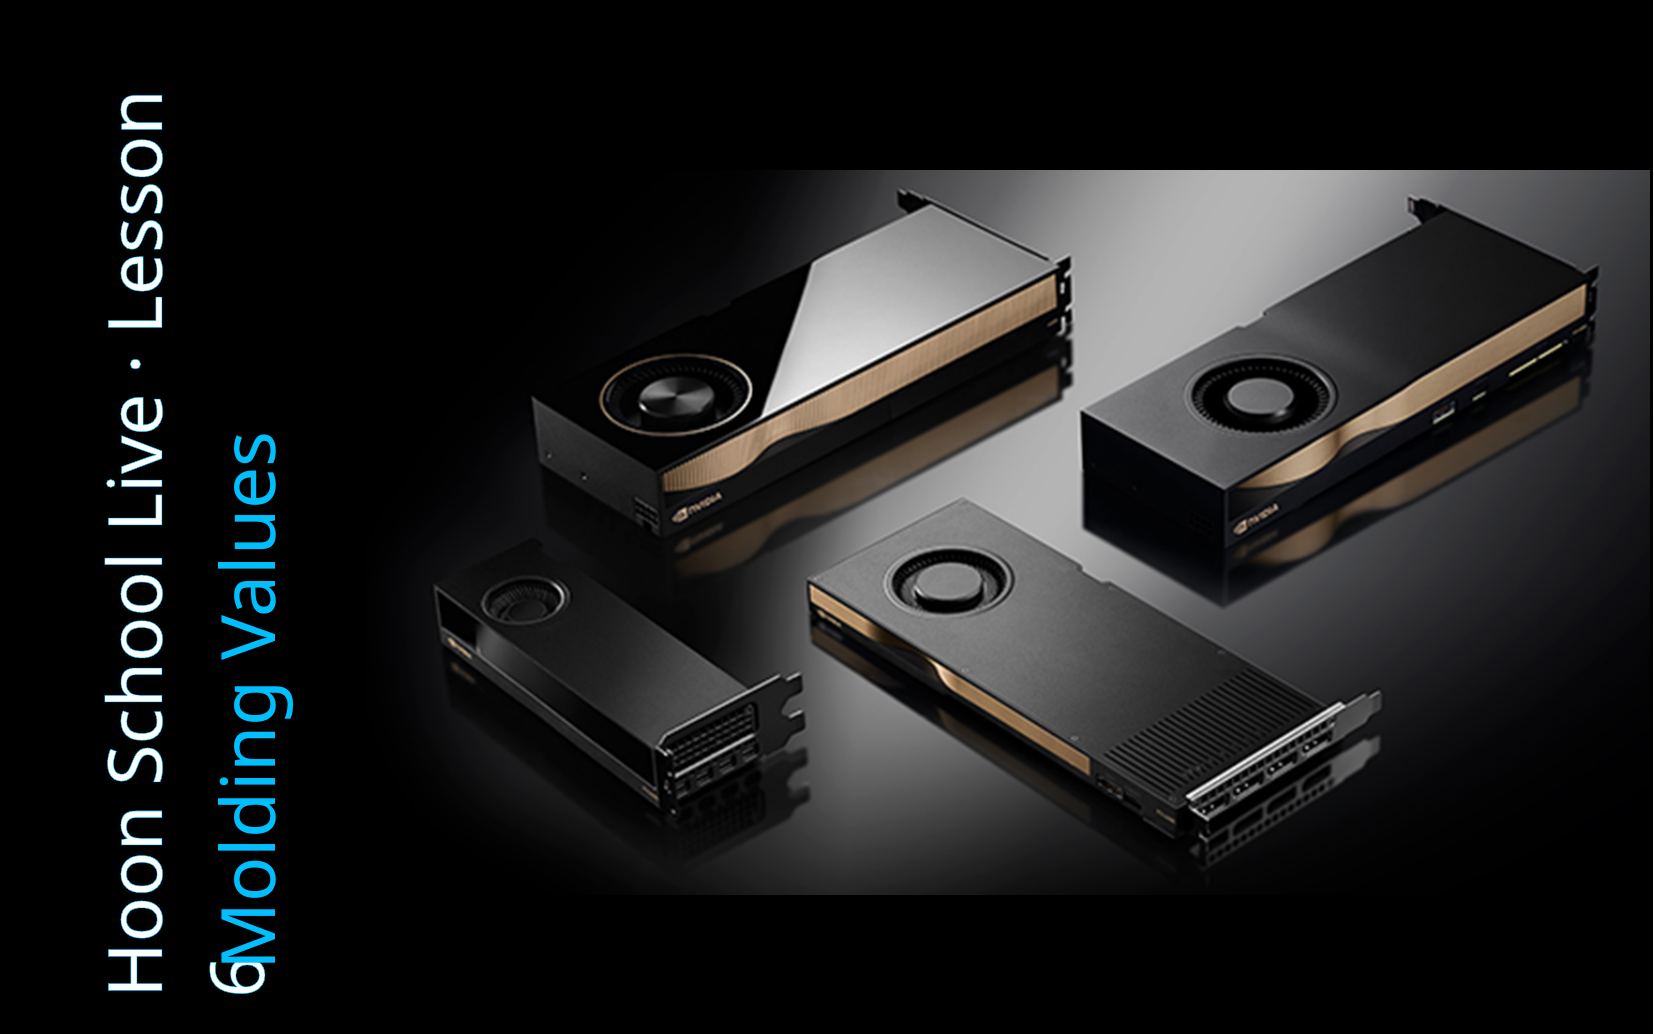

Hoon School Live · Lesson 6
Molding Values